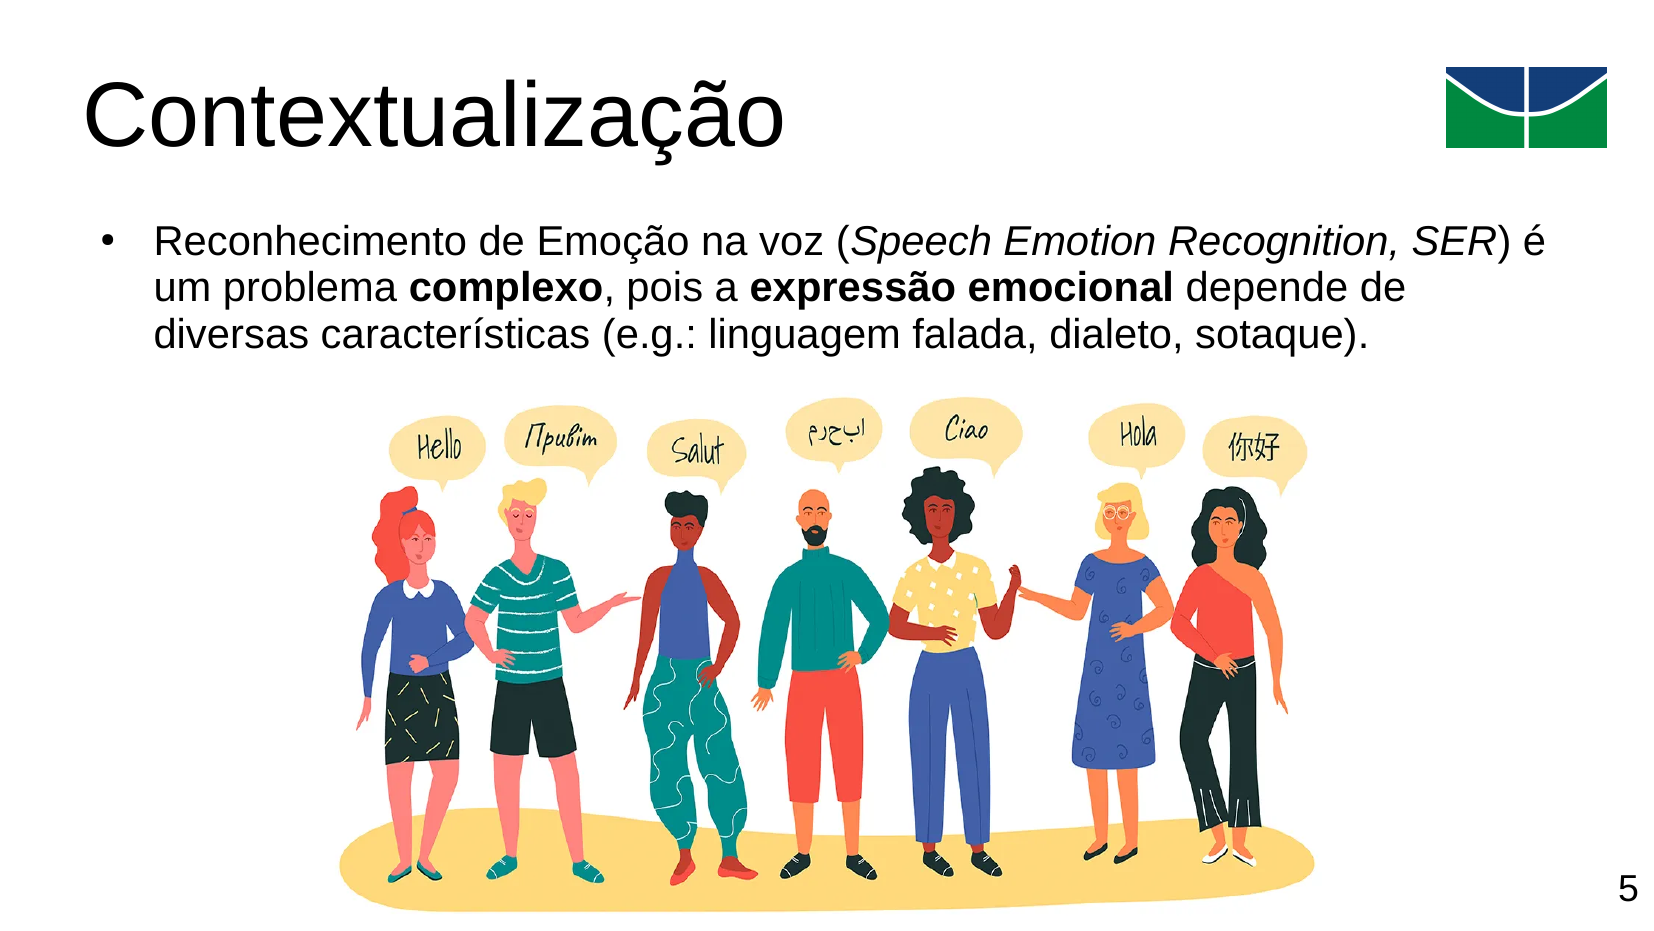

Contextualização
# Reconhecimento de Emoção na voz (Speech Emotion Recognition, SER) é um problema complexo, pois a expressão emocional depende de diversas características (e.g.: linguagem falada, dialeto, sotaque).